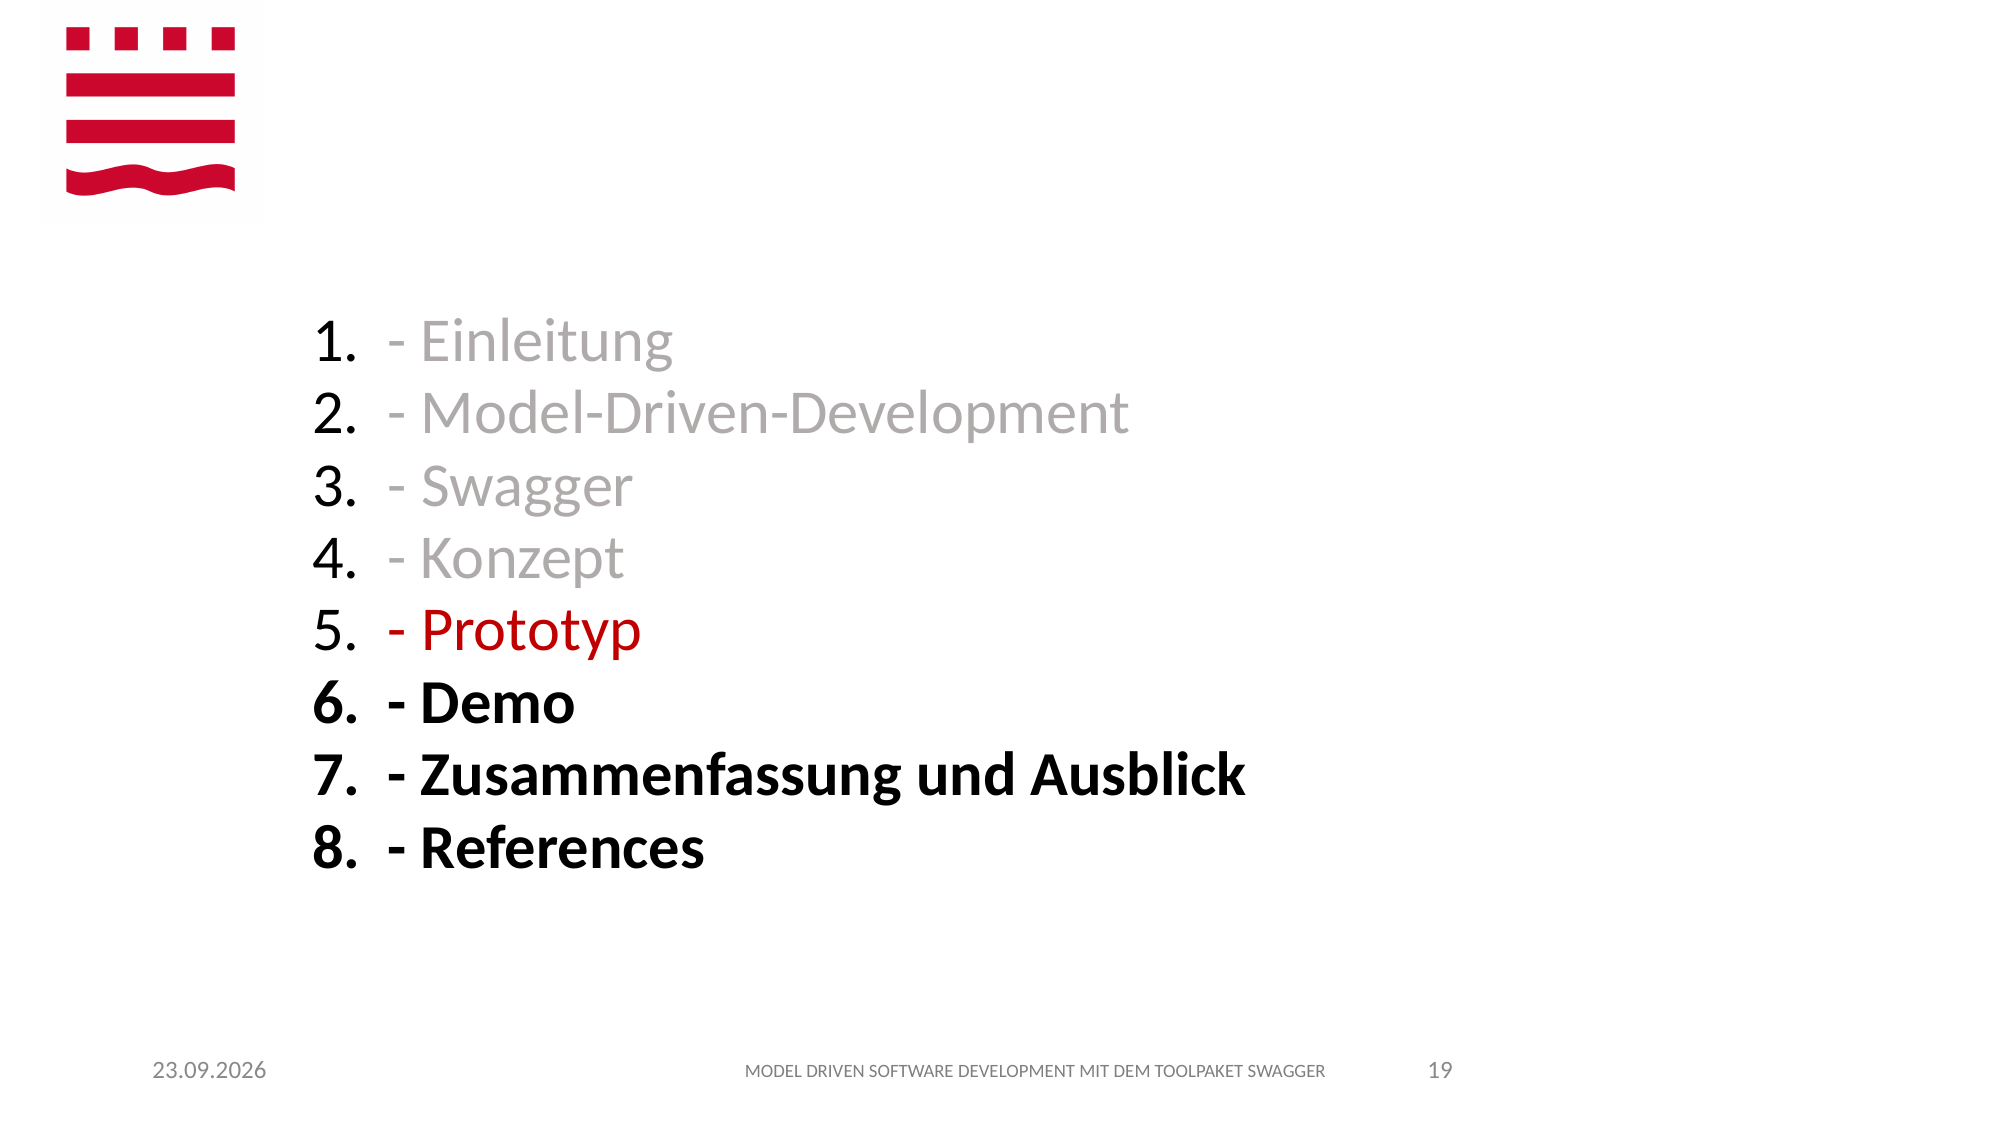

# - Einleitung
- Model-Driven-Development
- Swagger
- Konzept
- Prototyp
- Demo
- Zusammenfassung und Ausblick
- References
MODEL DRIVEN SOFTWARE DEVELOPMENT MIT DEM TOOLPAKET SWAGGER
18